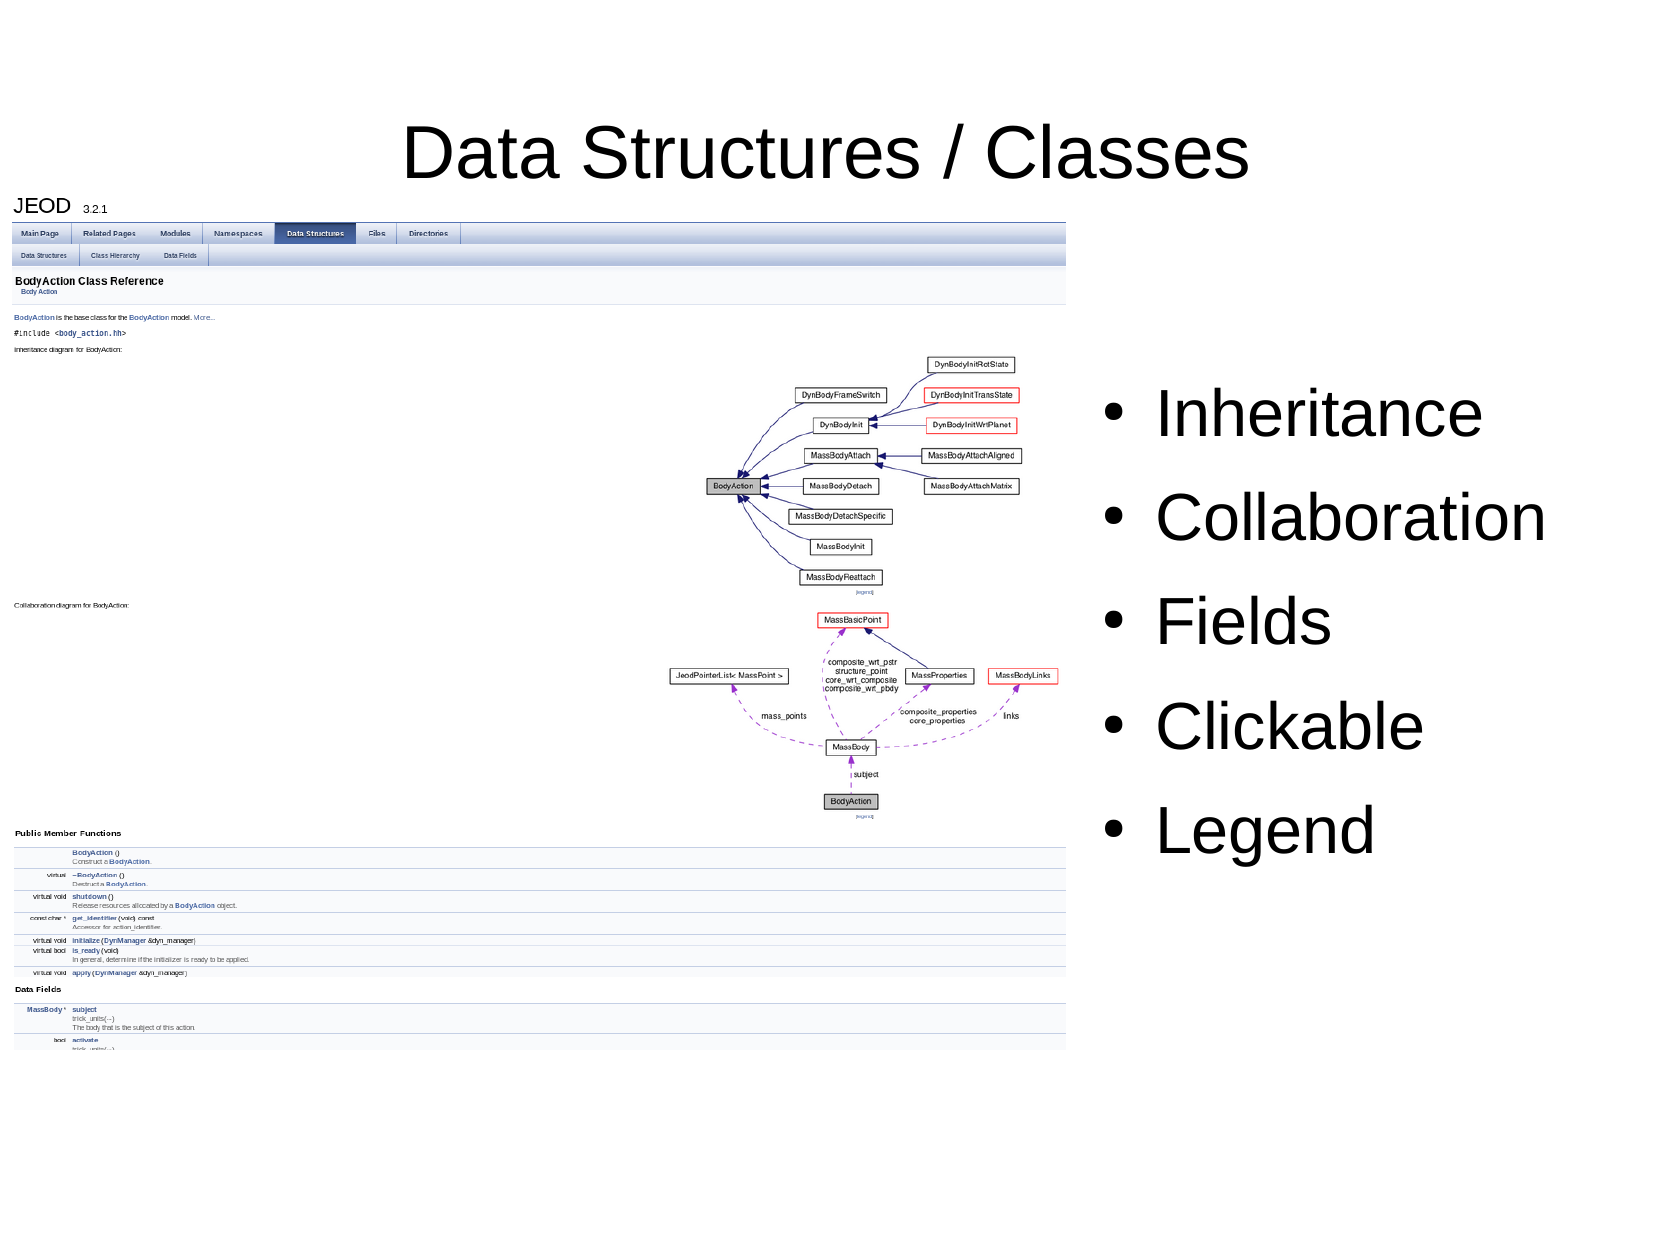

Data Structures / Classes
# Inheritance
Collaboration
Fields
Clickable
Legend